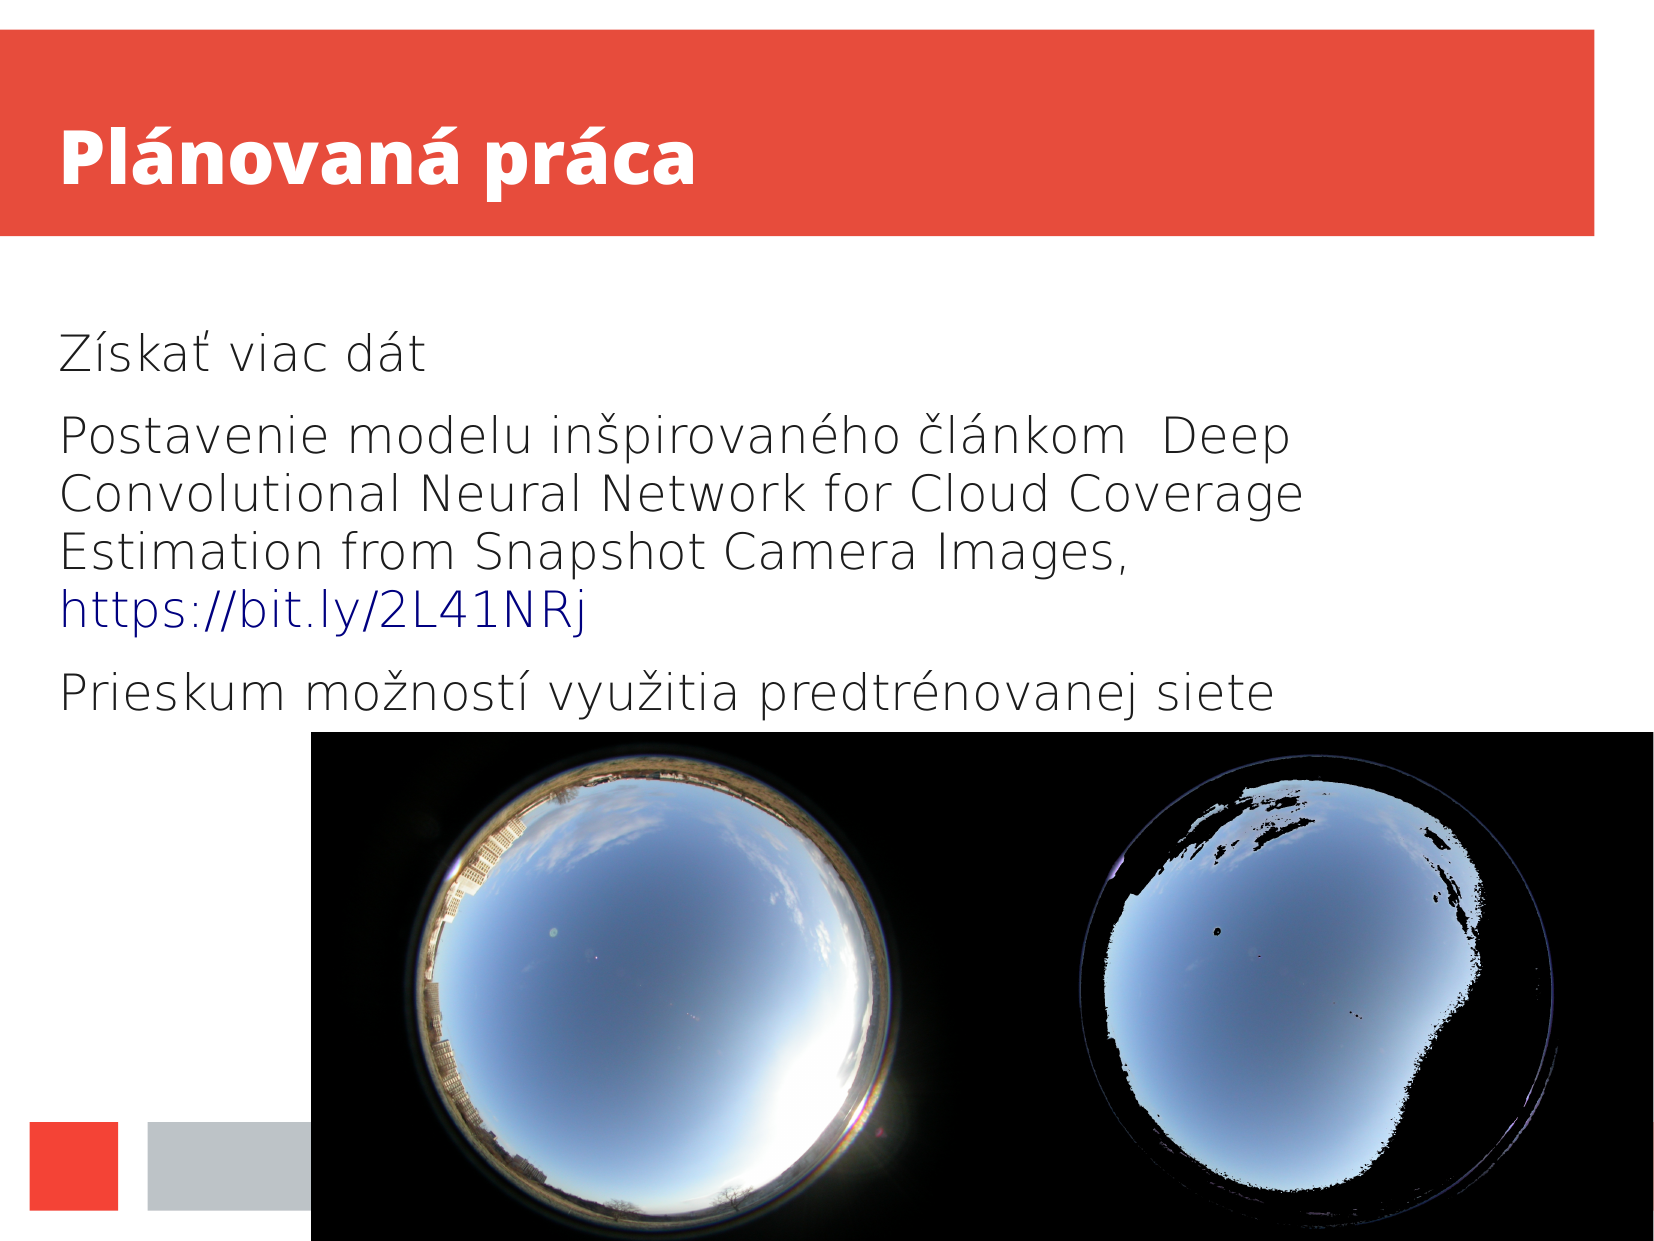

# Plánovaná práca
Získať viac dát
Postavenie modelu inšpirovaného článkom Deep Convolutional Neural Network for Cloud Coverage Estimation from Snapshot Camera Images, https://bit.ly/2L41NRj
Prieskum možností využitia predtrénovanej siete